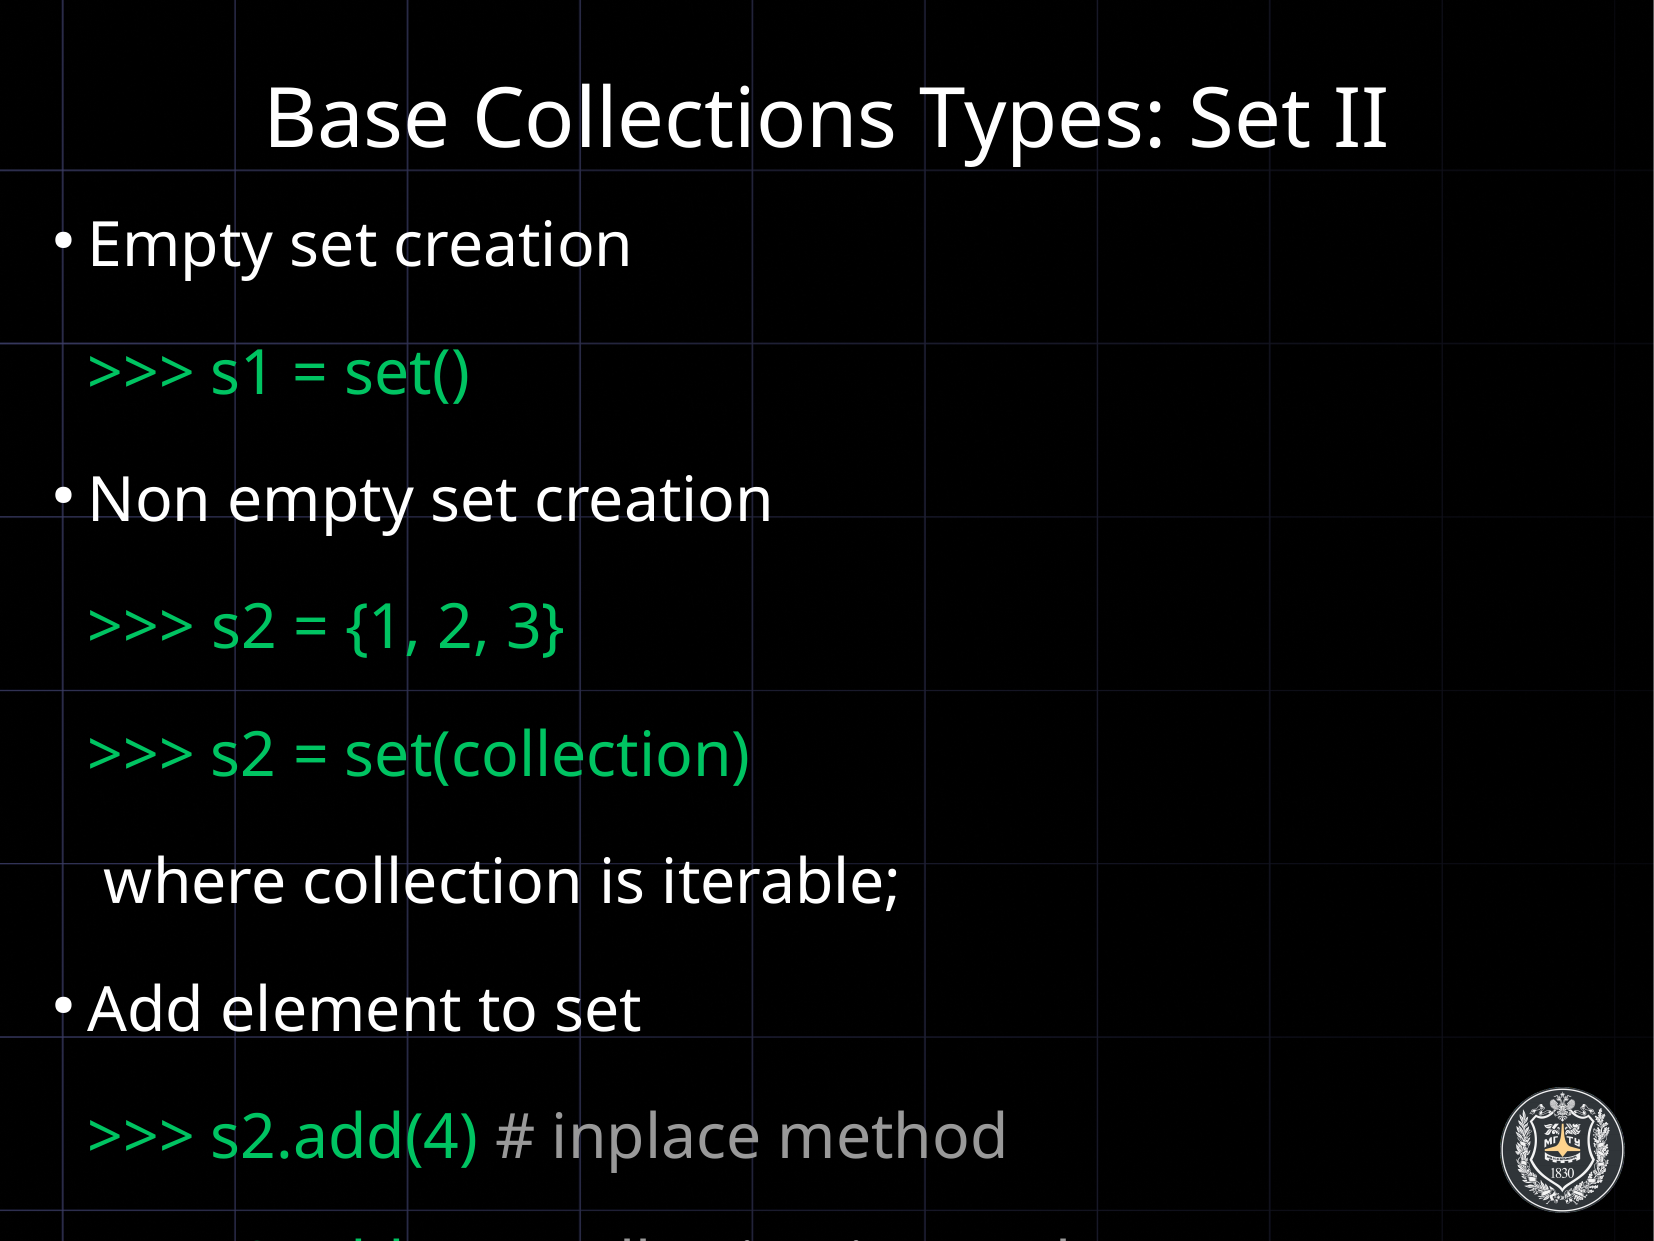

# Base Collections Types: Set II
Empty set creation
>>> s1 = set()
Non empty set creation
>>> s2 = {1, 2, 3}
>>> s2 = set(collection)
 where collection is iterable;
Add element to set
>>> s2.add(4) # inplace method
>>> s2.add(1) # collection is not change